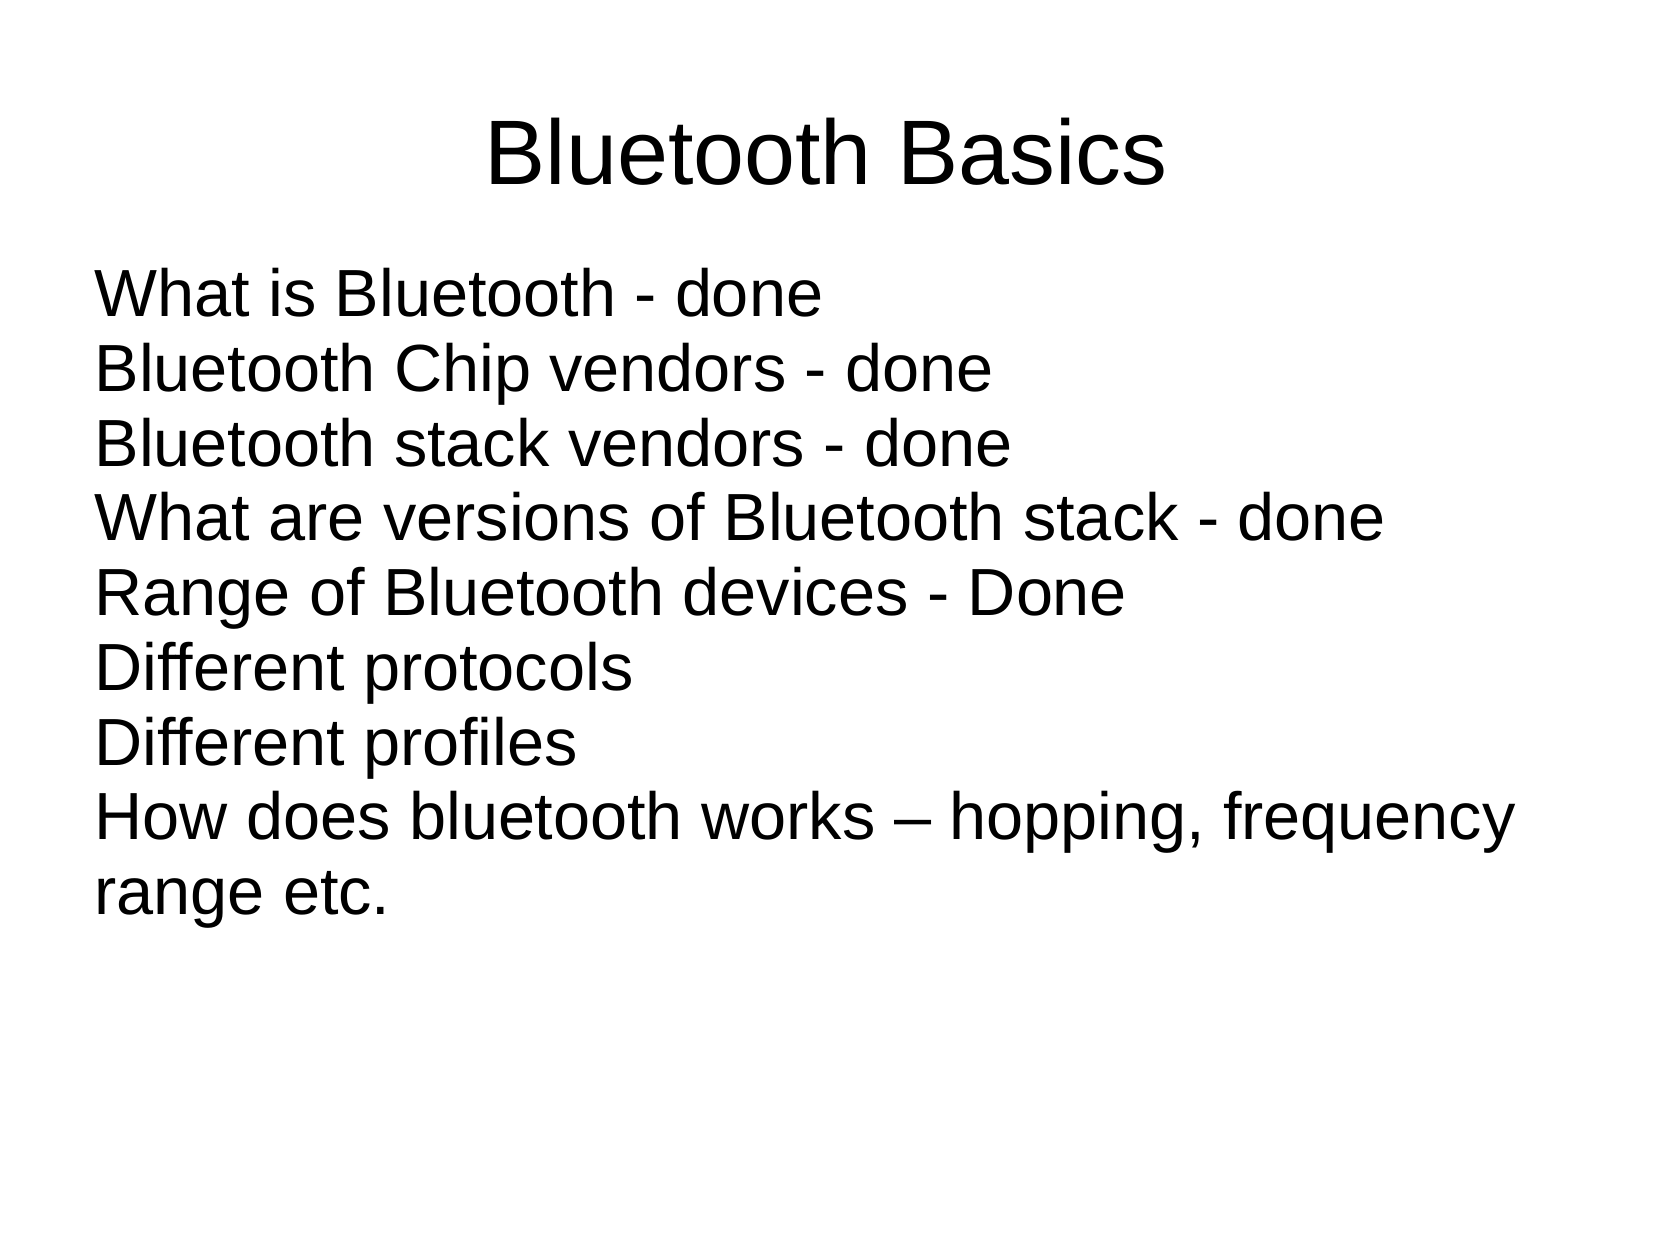

# Bluetooth Basics
What is Bluetooth - done
Bluetooth Chip vendors - done
Bluetooth stack vendors - done
What are versions of Bluetooth stack - done
Range of Bluetooth devices - Done
Different protocols
Different profiles
How does bluetooth works – hopping, frequency range etc.